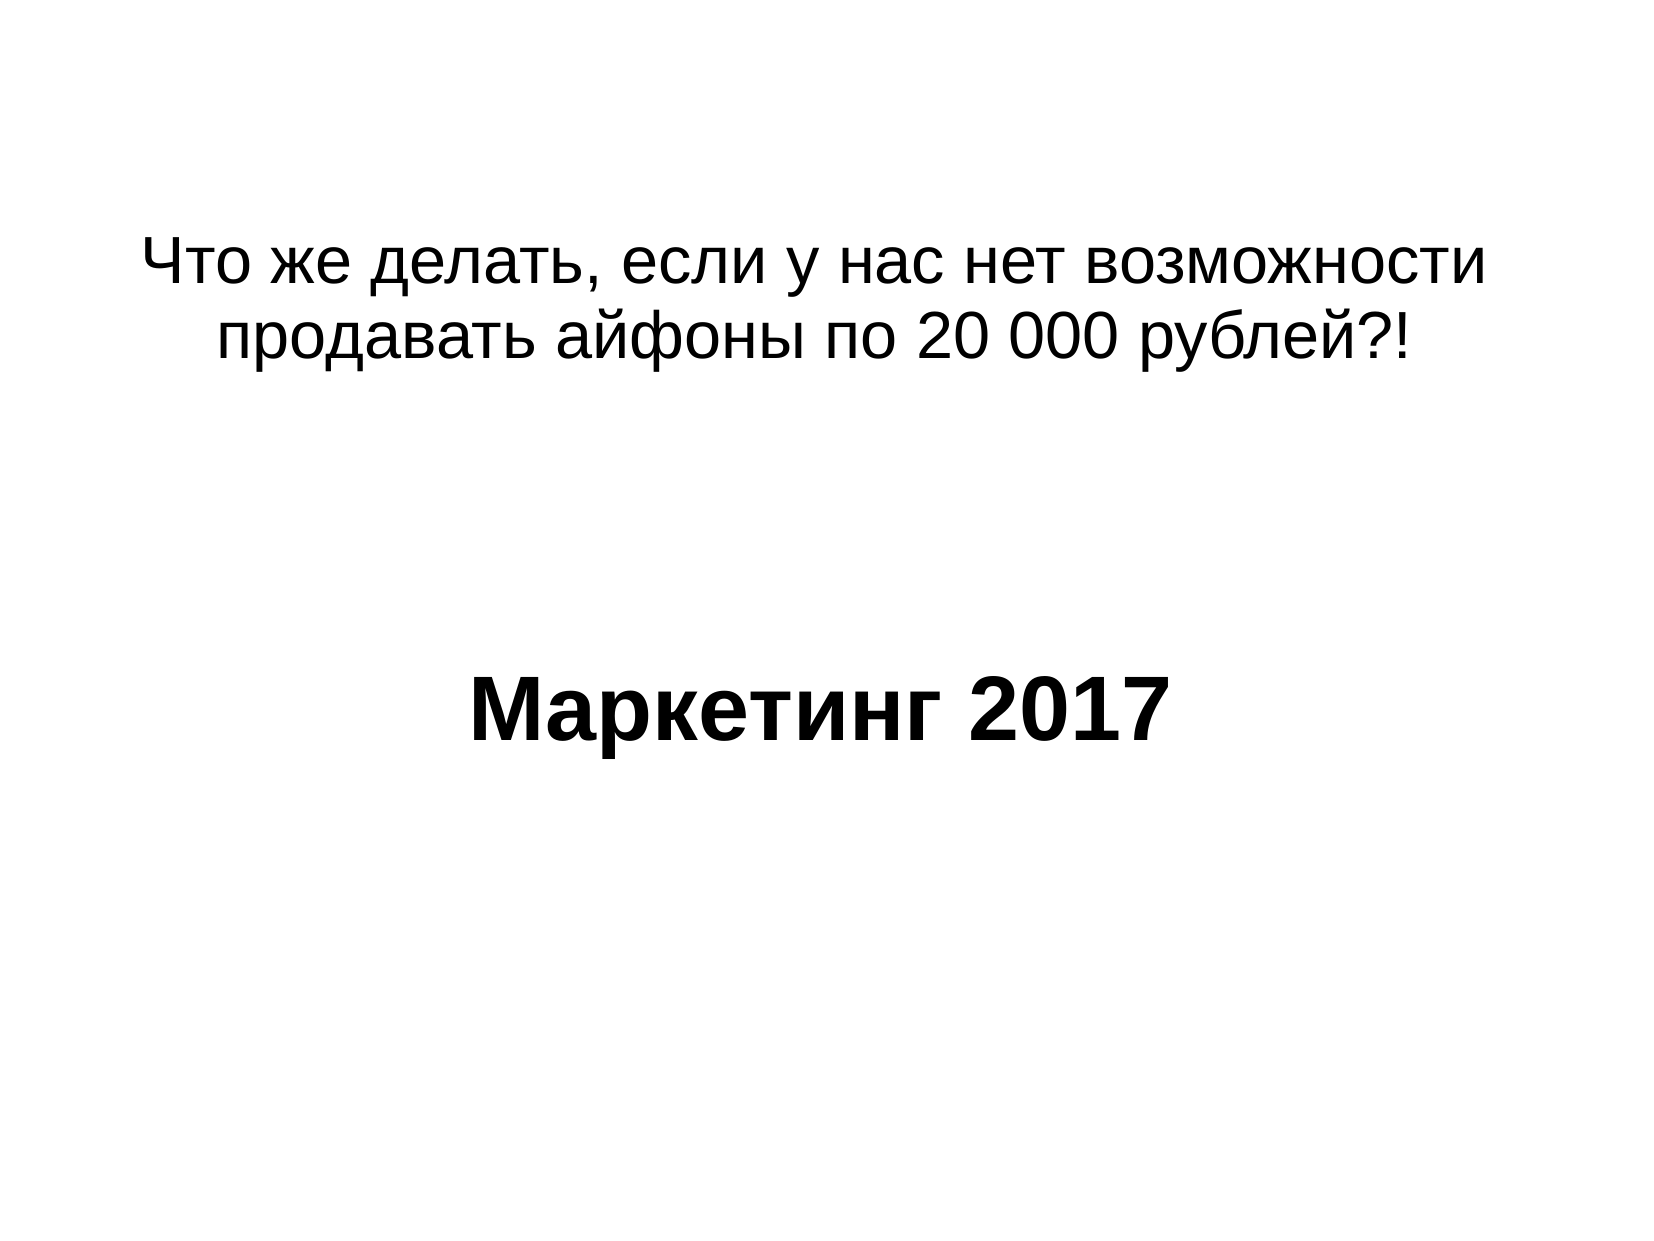

# Что же делать, если у нас нет возможности продавать айфоны по 20 000 рублей?!
Маркетинг 2017